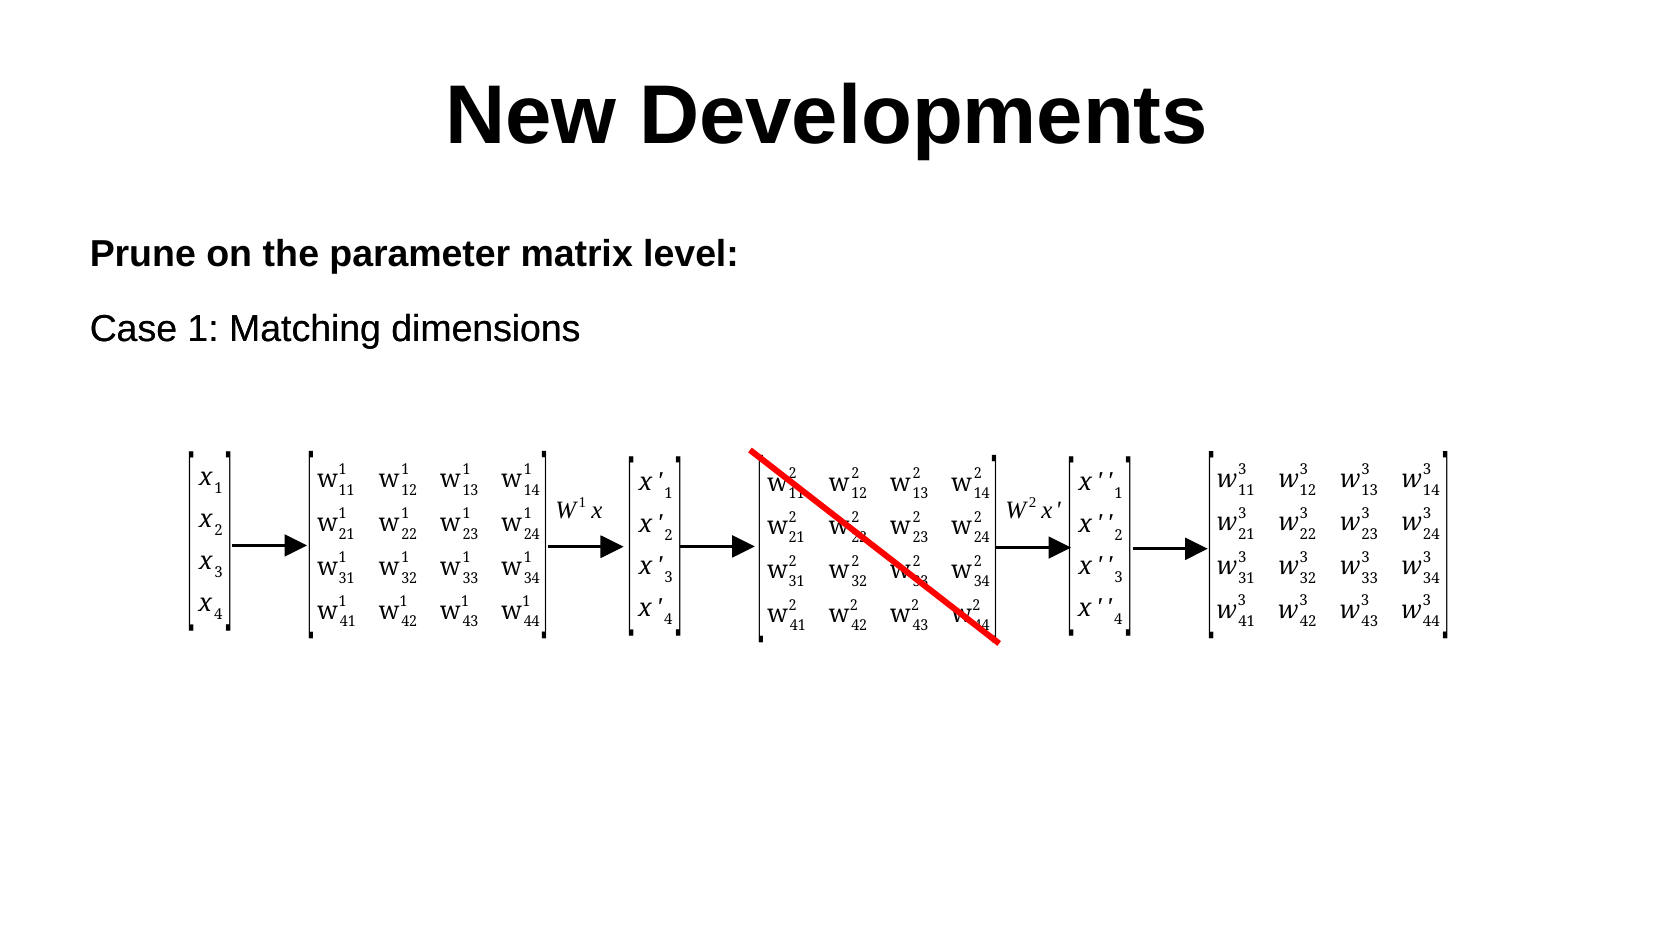

# New Developments
Prune on the parameter matrix level:
Case 1: Matching dimensions
Case 1: Matching dimensions